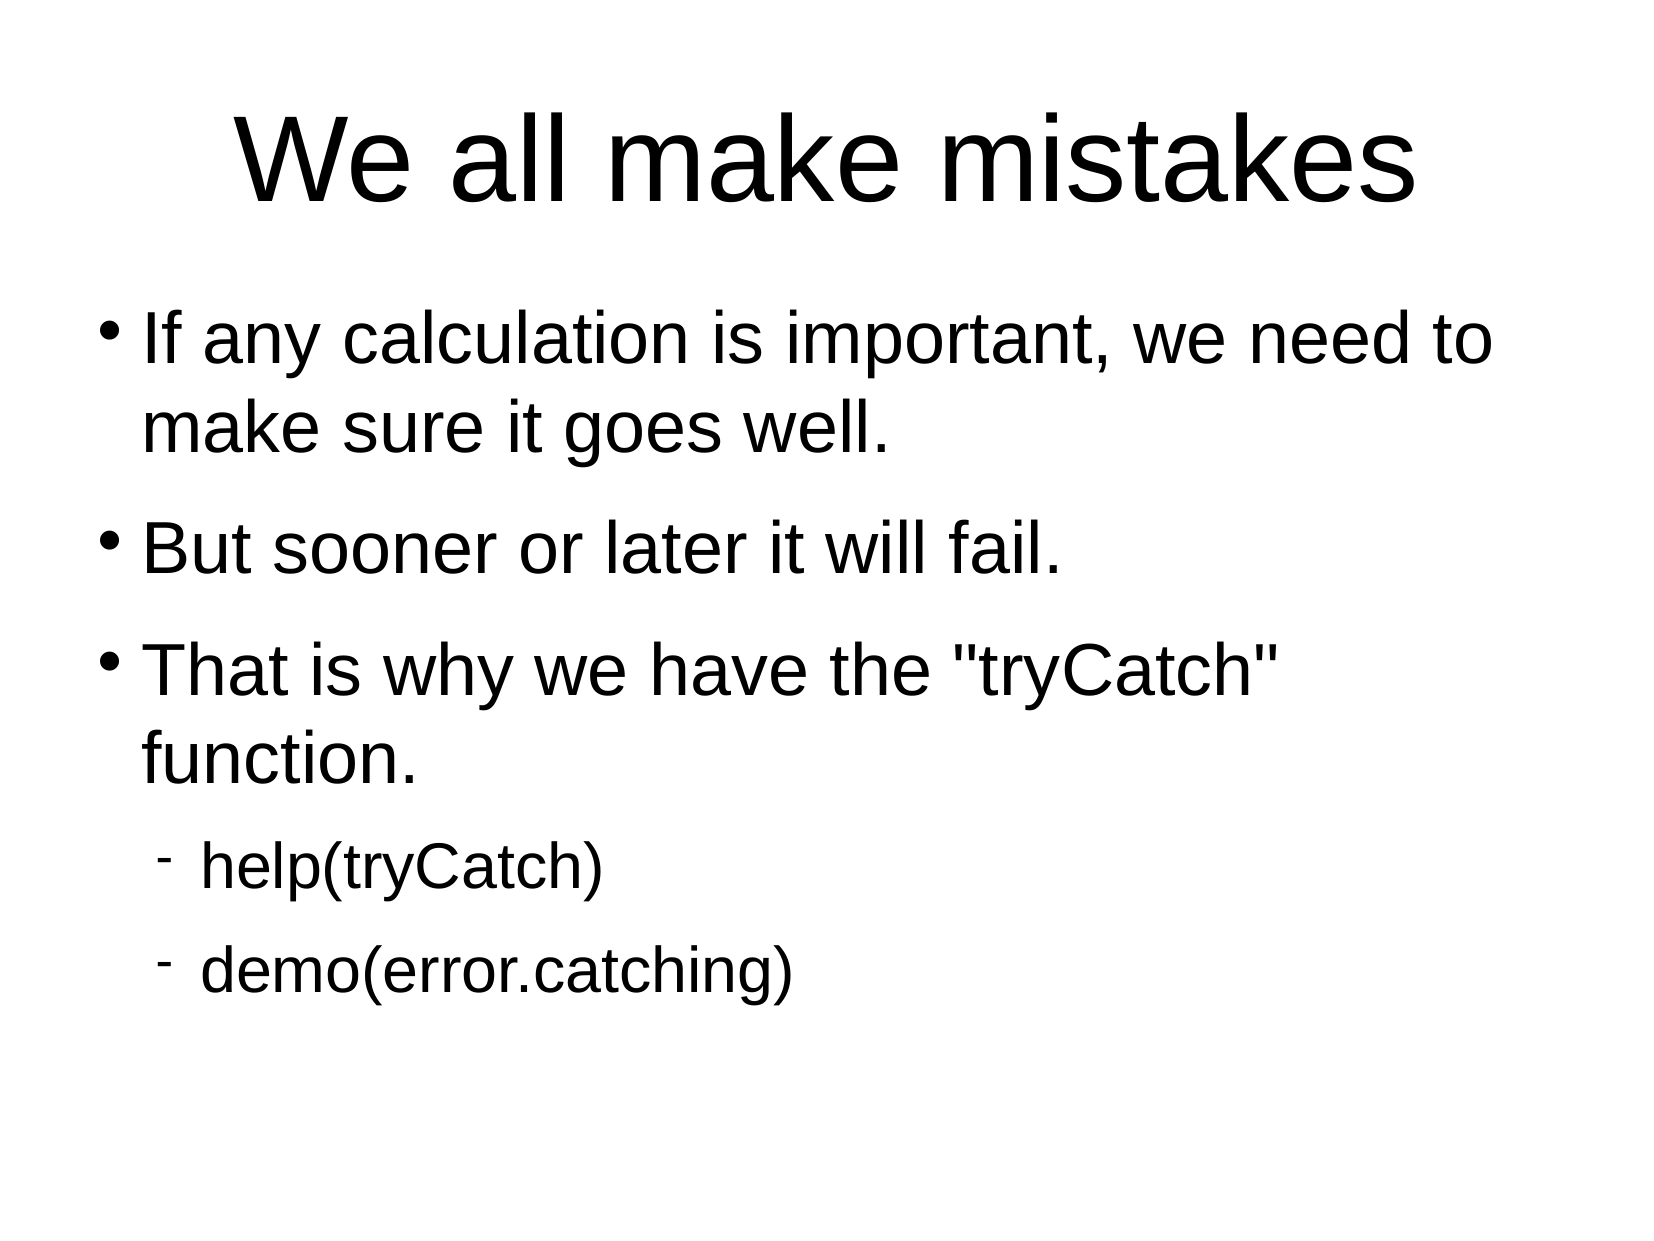

We all make mistakes
If any calculation is important, we need to make sure it goes well.
But sooner or later it will fail.
That is why we have the "tryCatch" function.
help(tryCatch)
demo(error.catching)